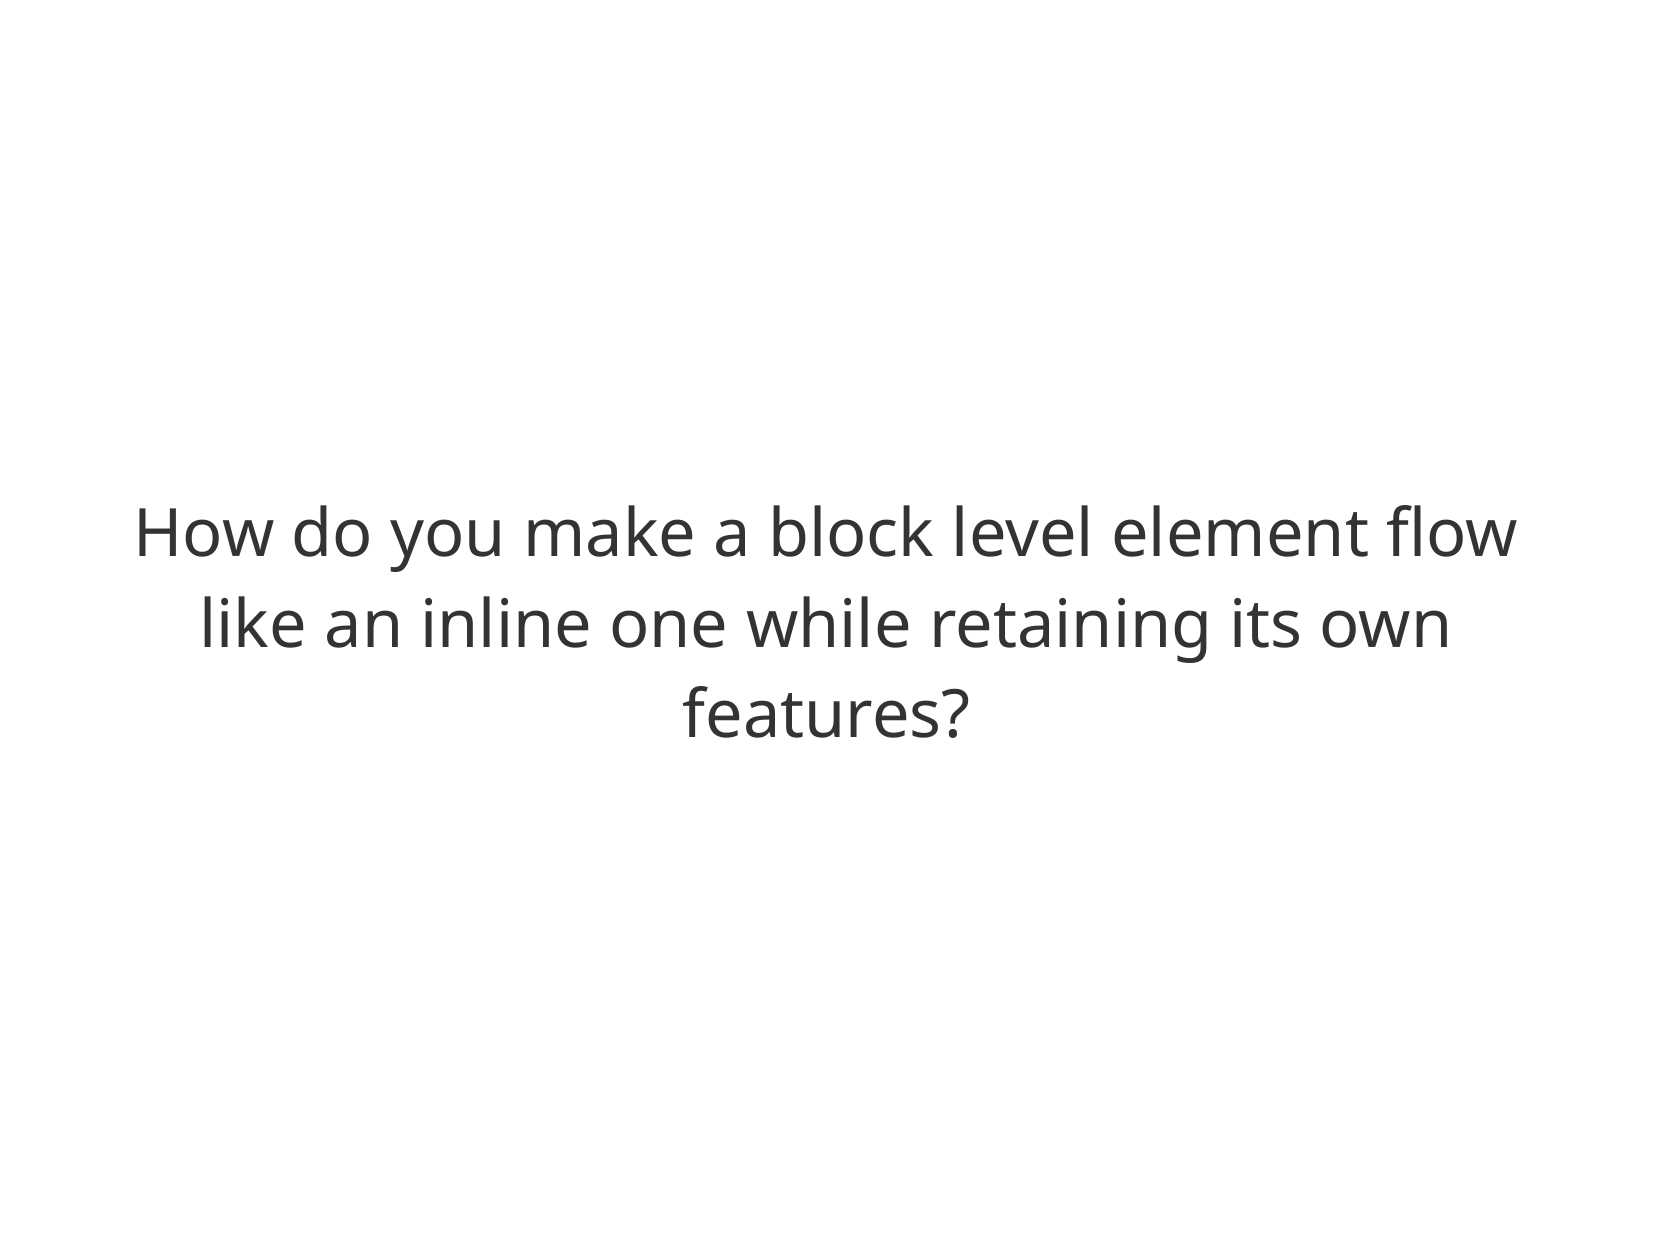

# How do you make a block level element flow like an inline one while retaining its own features?